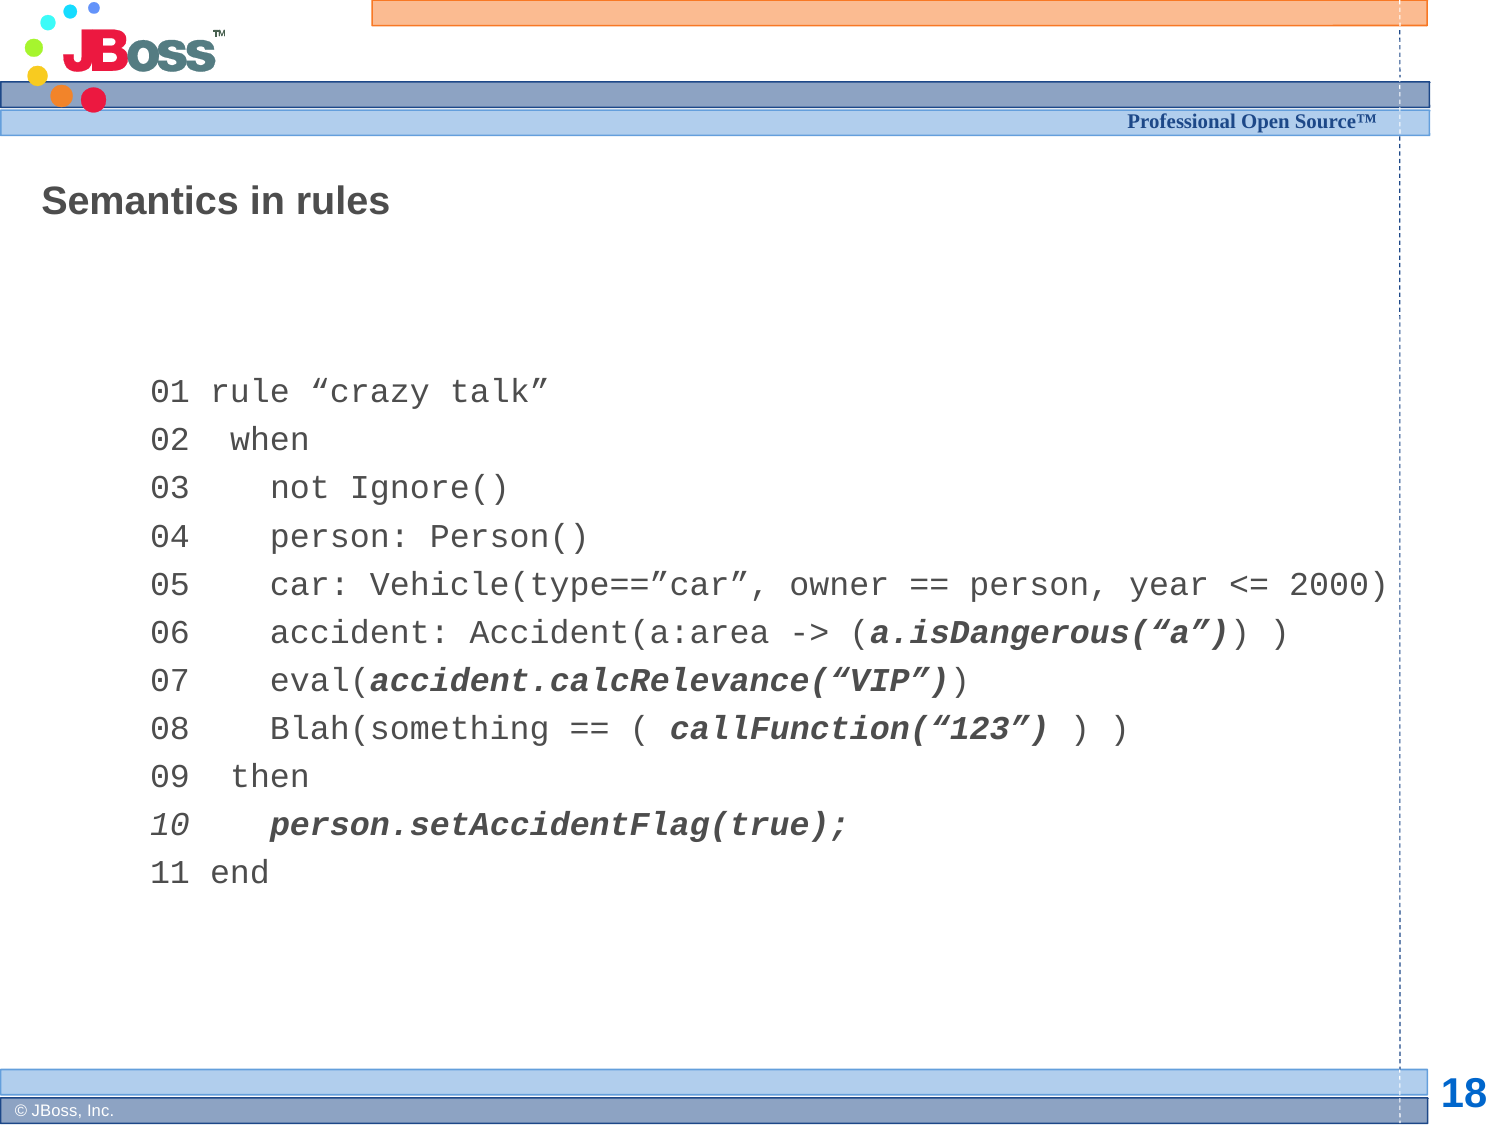

# Semantics in rules
01 rule “crazy talk”
02 when
03 not Ignore()
04 person: Person()
05 car: Vehicle(type==”car”, owner == person, year <= 2000)
06 accident: Accident(a:area -> (a.isDangerous(“a”)) )
07 eval(accident.calcRelevance(“VIP”))
08 Blah(something == ( callFunction(“123”) ) )
09 then
10 person.setAccidentFlag(true);
11 end